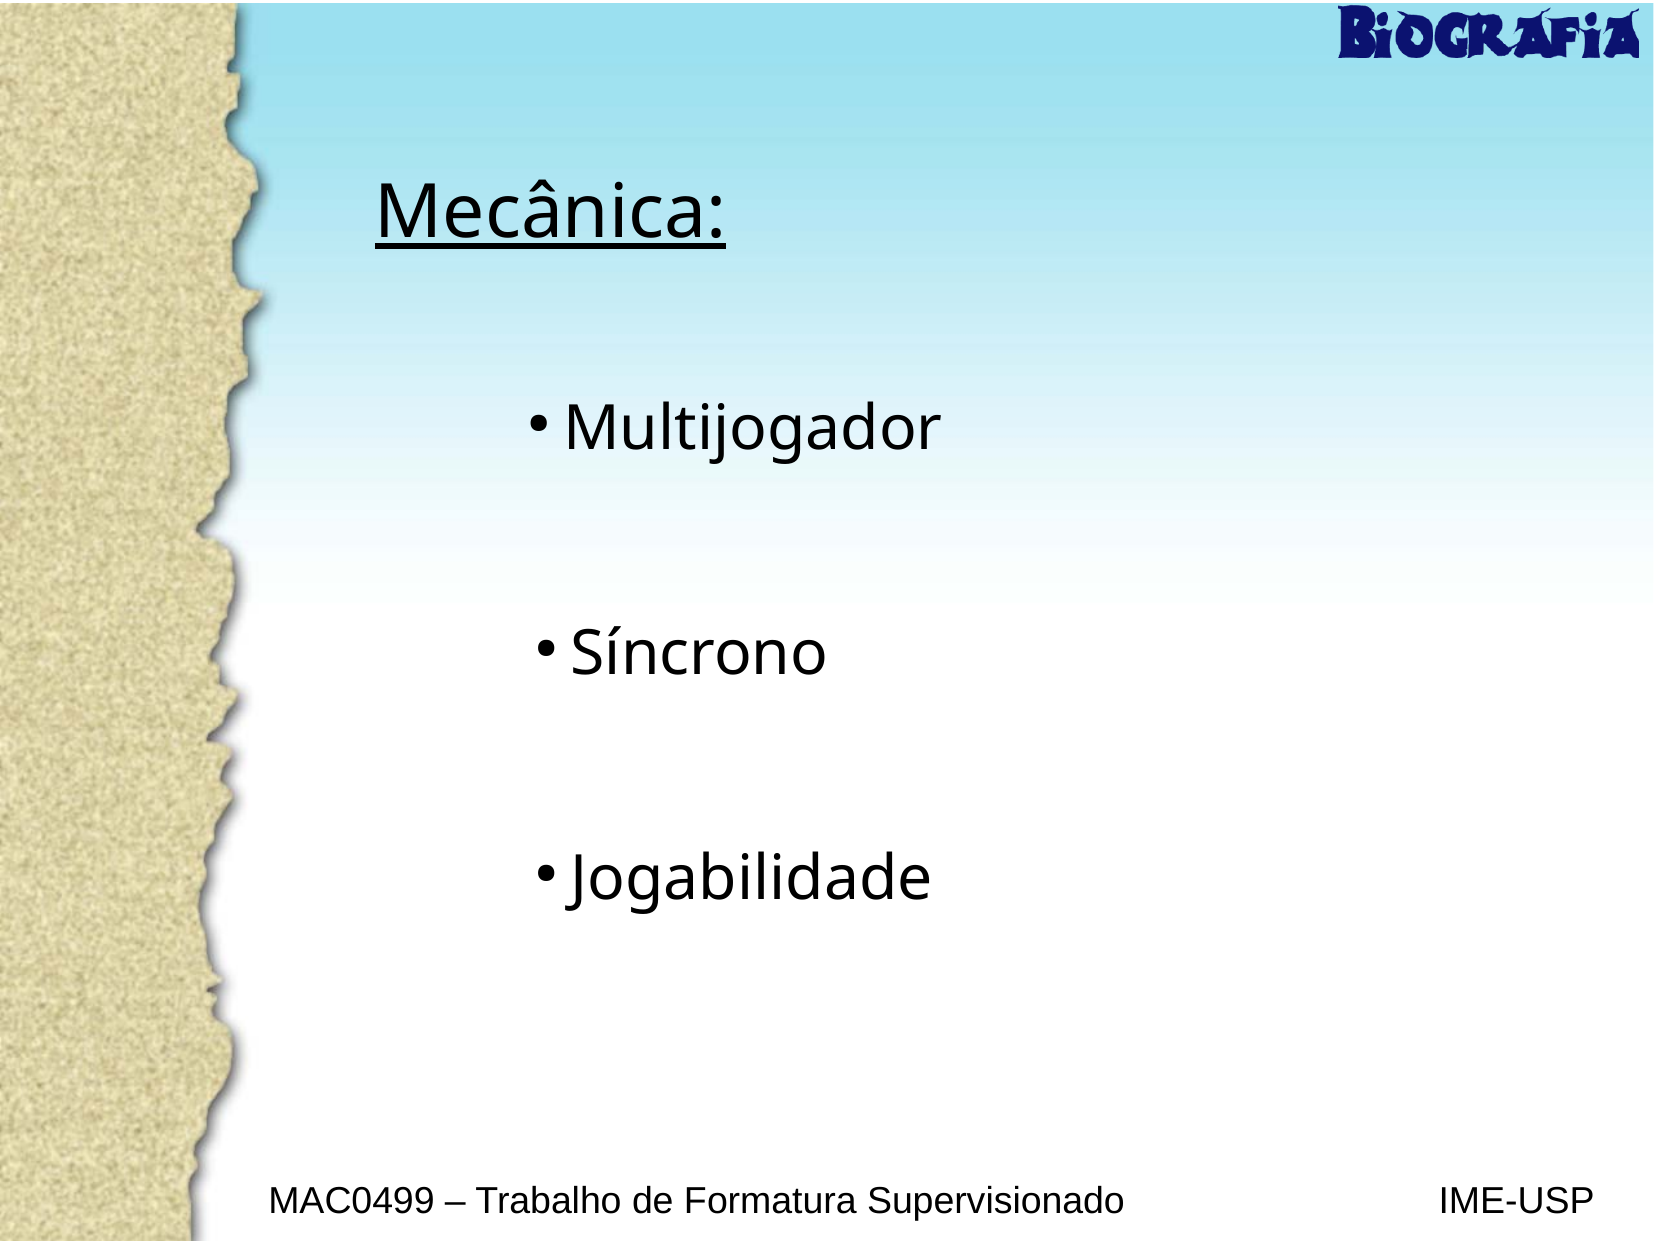

Mecânica:
Multijogador
Síncrono
Jogabilidade
	 MAC0499 – Trabalho de Formatura Supervisionado IME-USP